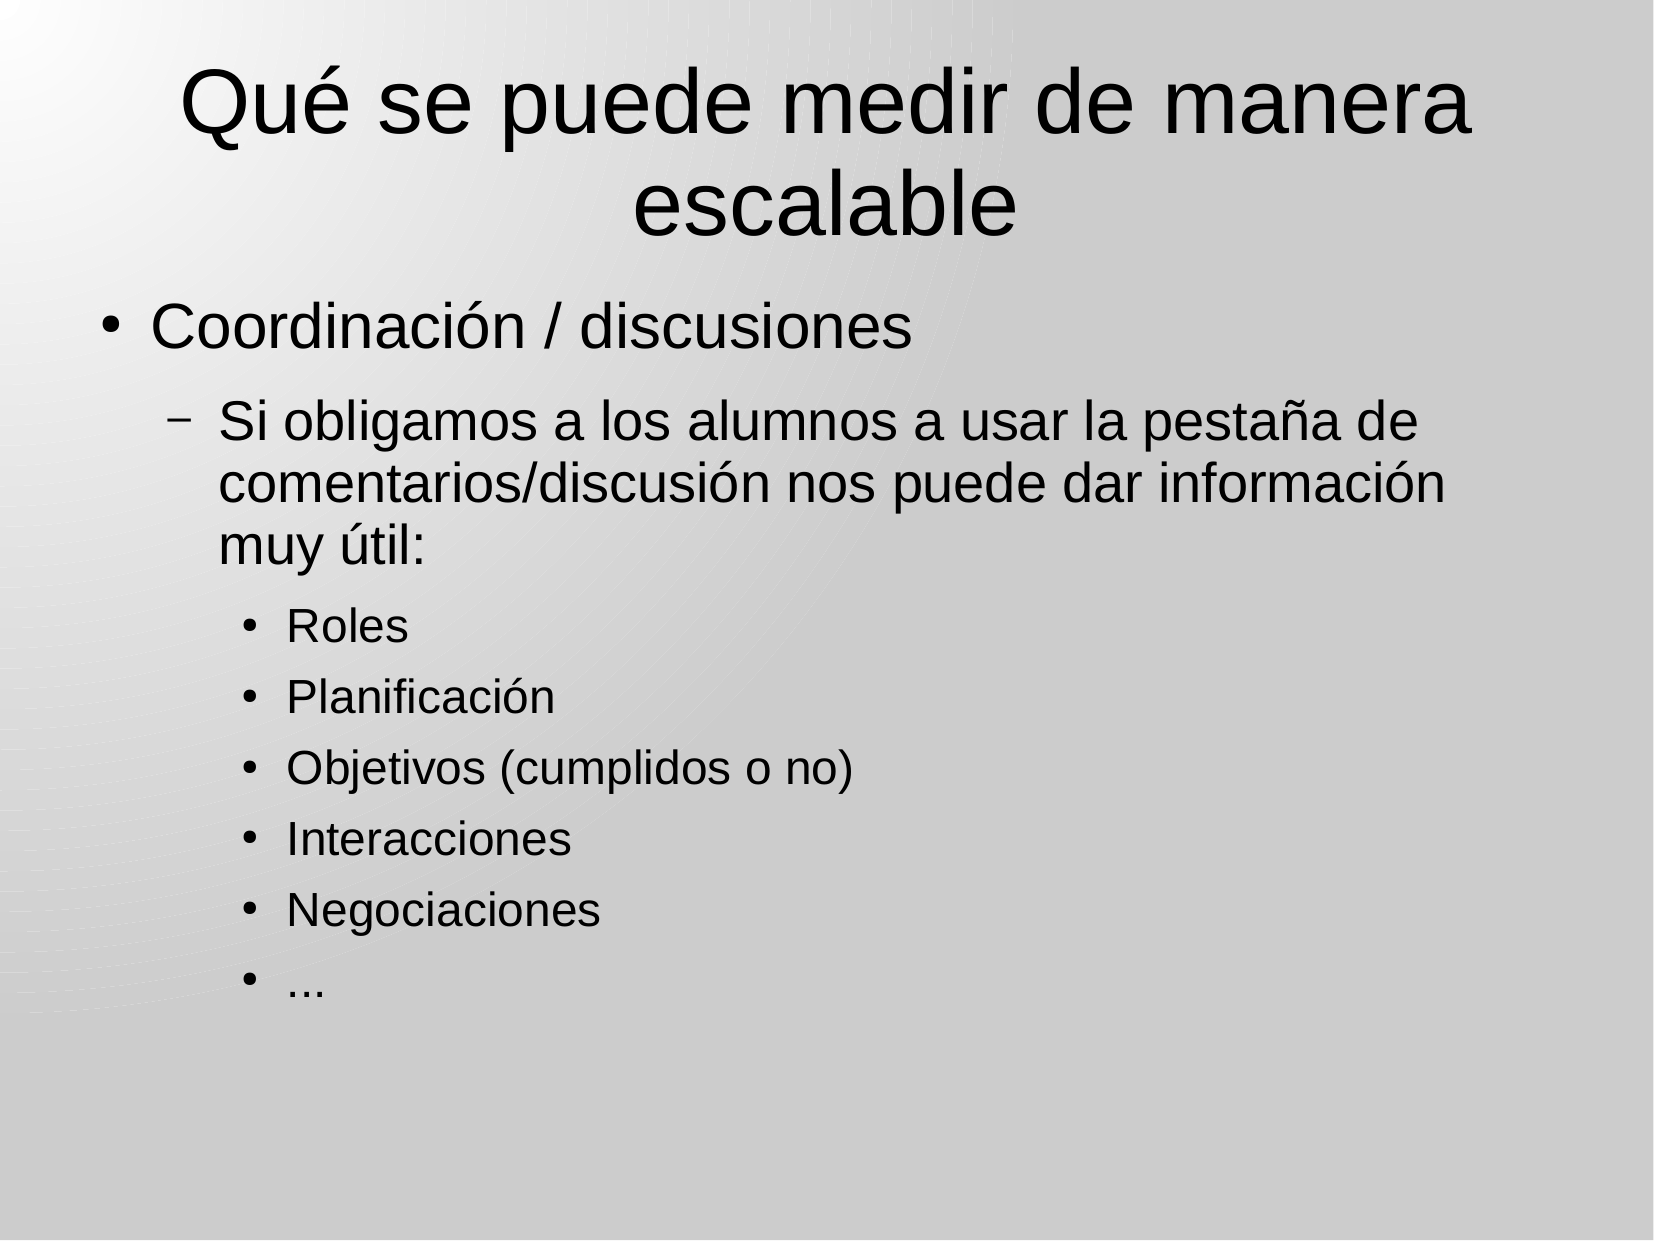

# Qué se puede medir de manera escalable
Coordinación / discusiones
Si obligamos a los alumnos a usar la pestaña de comentarios/discusión nos puede dar información muy útil:
Roles
Planificación
Objetivos (cumplidos o no)
Interacciones
Negociaciones
...